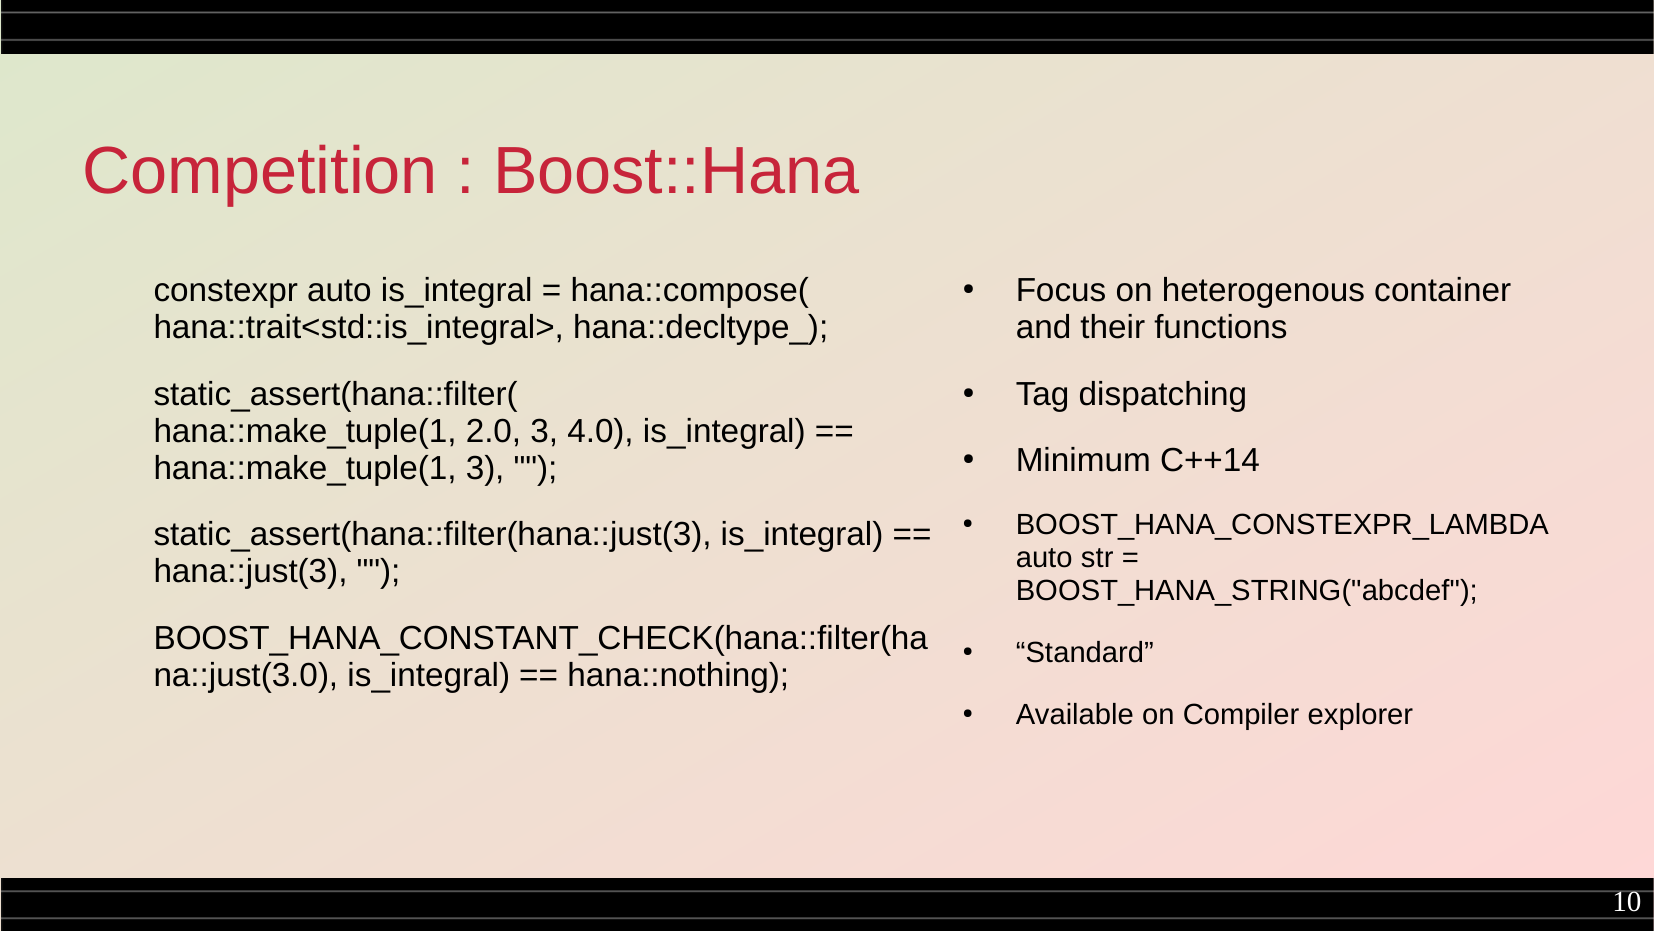

# Competition : Boost::Hana
constexpr auto is_integral = hana::compose(
hana::trait<std::is_integral>, hana::decltype_);
static_assert(hana::filter(
hana::make_tuple(1, 2.0, 3, 4.0), is_integral) == hana::make_tuple(1, 3), "");
static_assert(hana::filter(hana::just(3), is_integral) == hana::just(3), "");
BOOST_HANA_CONSTANT_CHECK(hana::filter(hana::just(3.0), is_integral) == hana::nothing);
Focus on heterogenous container and their functions
Tag dispatching
Minimum C++14
BOOST_HANA_CONSTEXPR_LAMBDA auto str = BOOST_HANA_STRING("abcdef");
“Standard”
Available on Compiler explorer